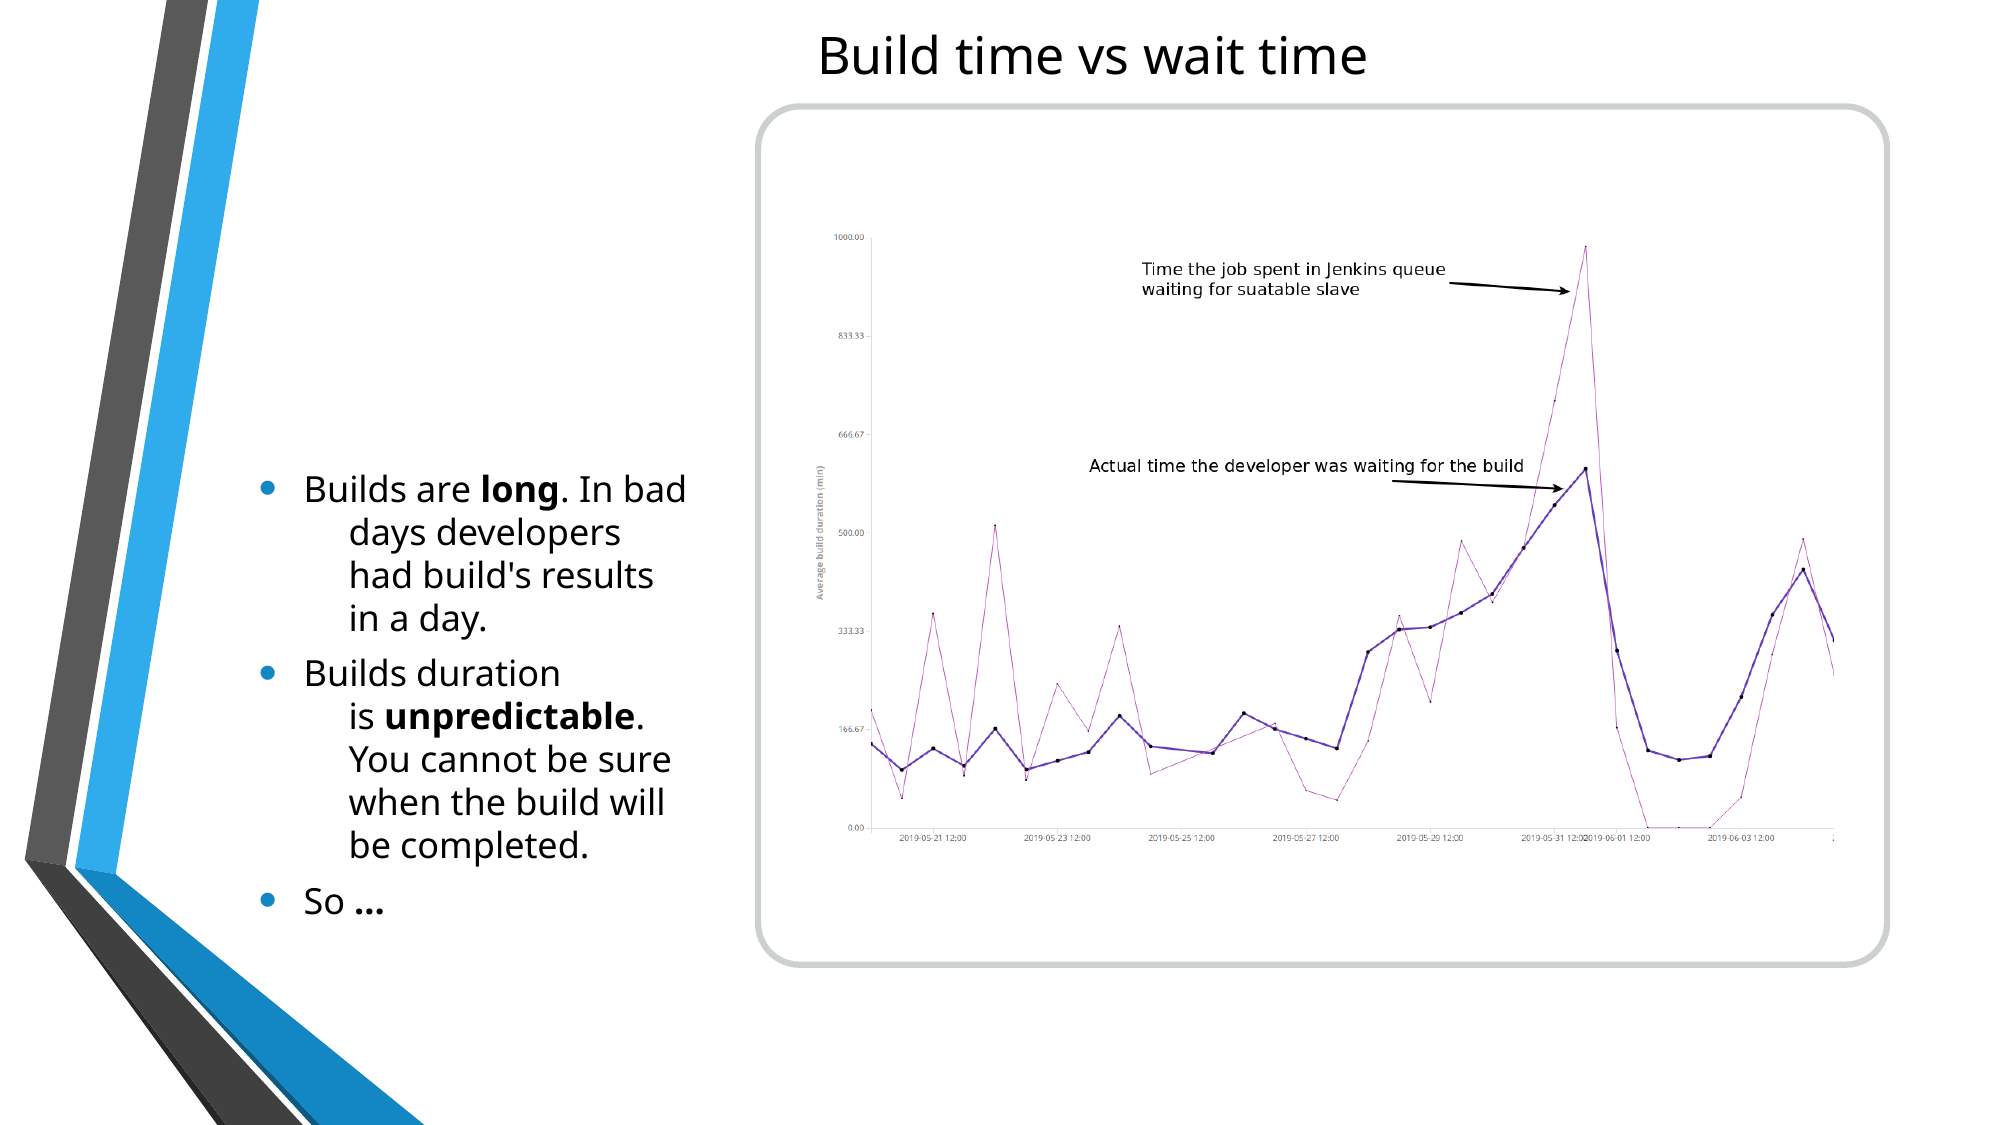

# Build time vs wait time
Builds are long. In bad days developers had build's results in a day.
Builds duration is unpredictable. You cannot be sure when the build will be completed.
So ...